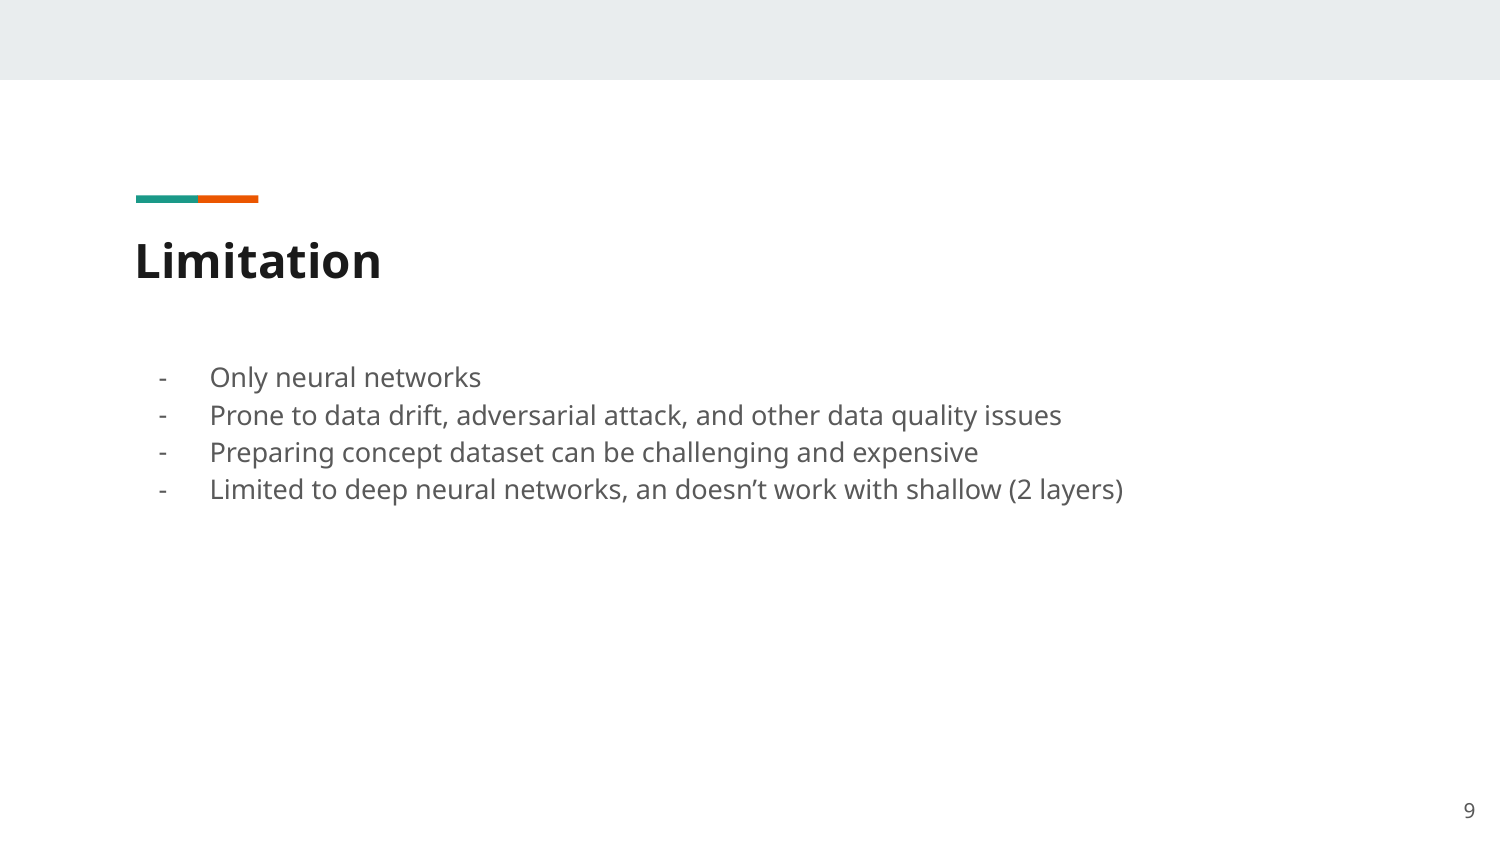

# Limitation
Only neural networks
Prone to data drift, adversarial attack, and other data quality issues
Preparing concept dataset can be challenging and expensive
Limited to deep neural networks, an doesn’t work with shallow (2 layers)